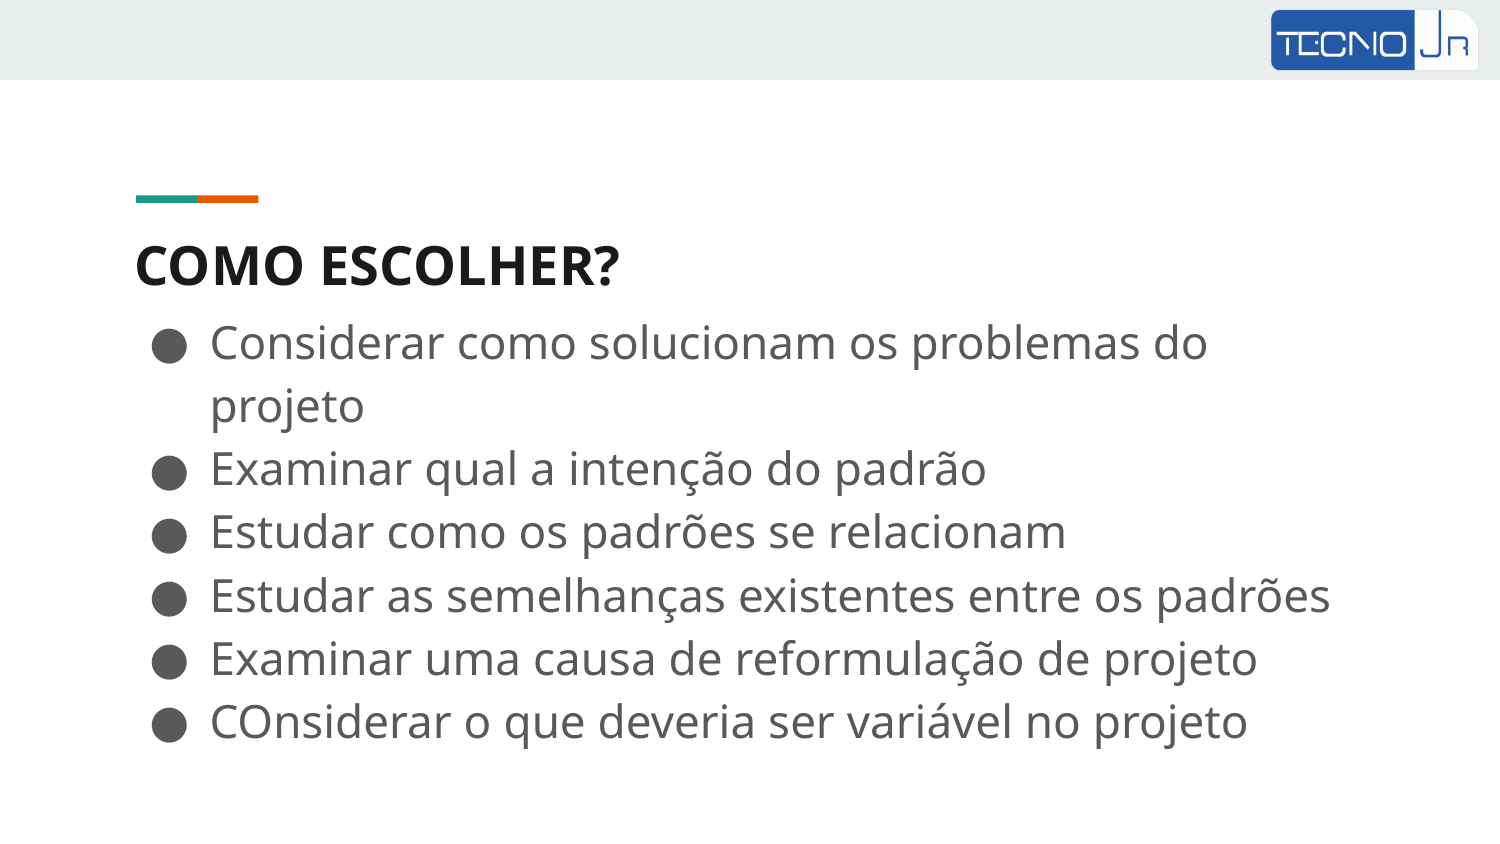

# COMO ESCOLHER?
Considerar como solucionam os problemas do projeto
Examinar qual a intenção do padrão
Estudar como os padrões se relacionam
Estudar as semelhanças existentes entre os padrões
Examinar uma causa de reformulação de projeto
COnsiderar o que deveria ser variável no projeto